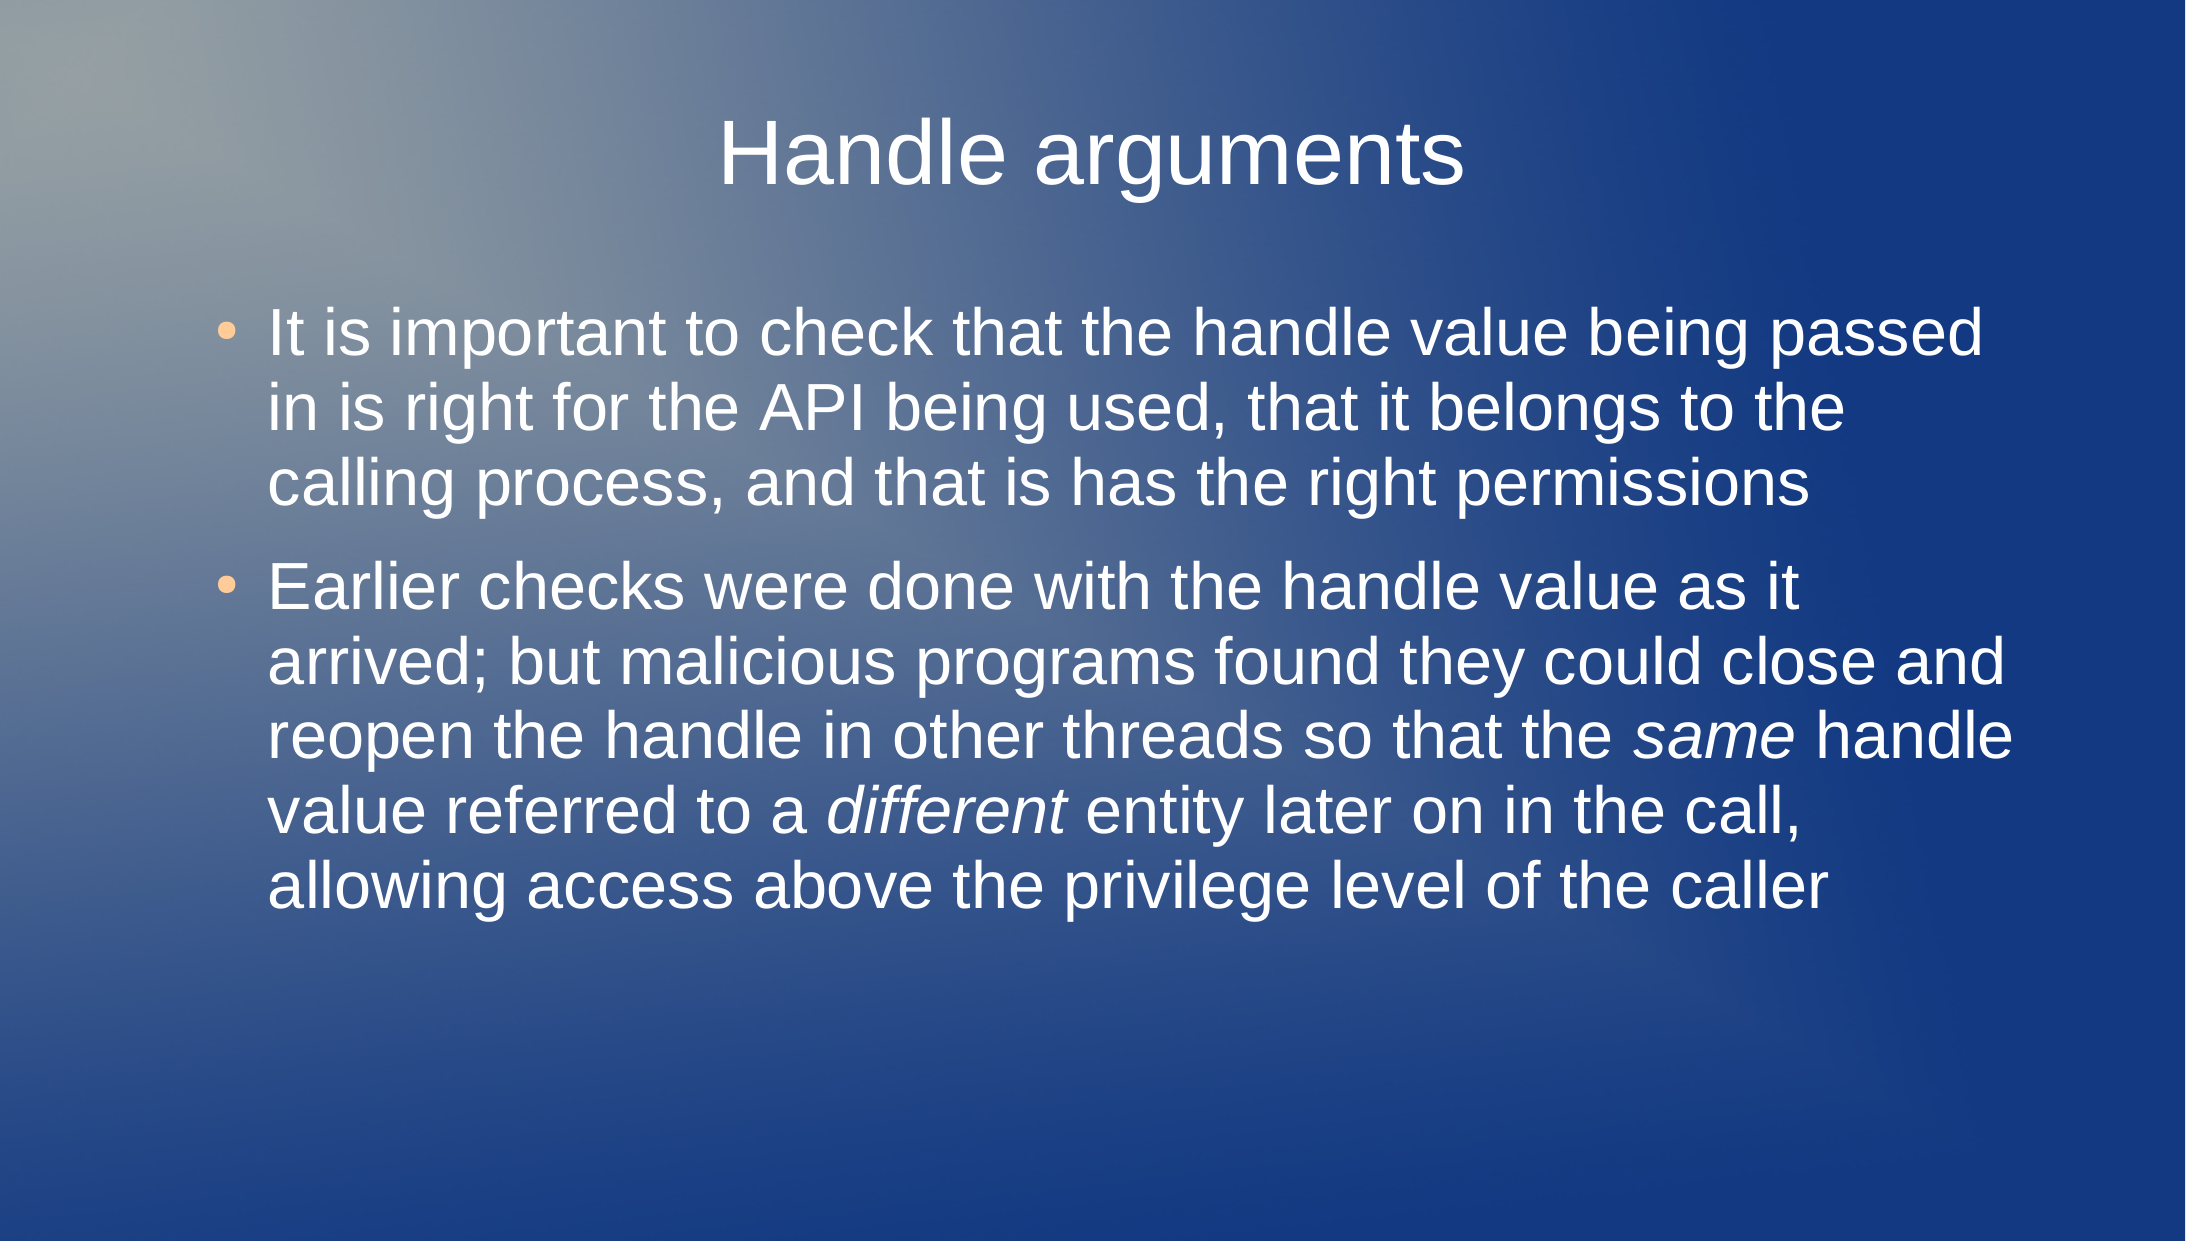

# Handle arguments
It is important to check that the handle value being passed in is right for the API being used, that it belongs to the calling process, and that is has the right permissions
Earlier checks were done with the handle value as it arrived; but malicious programs found they could close and reopen the handle in other threads so that the same handle value referred to a different entity later on in the call, allowing access above the privilege level of the caller